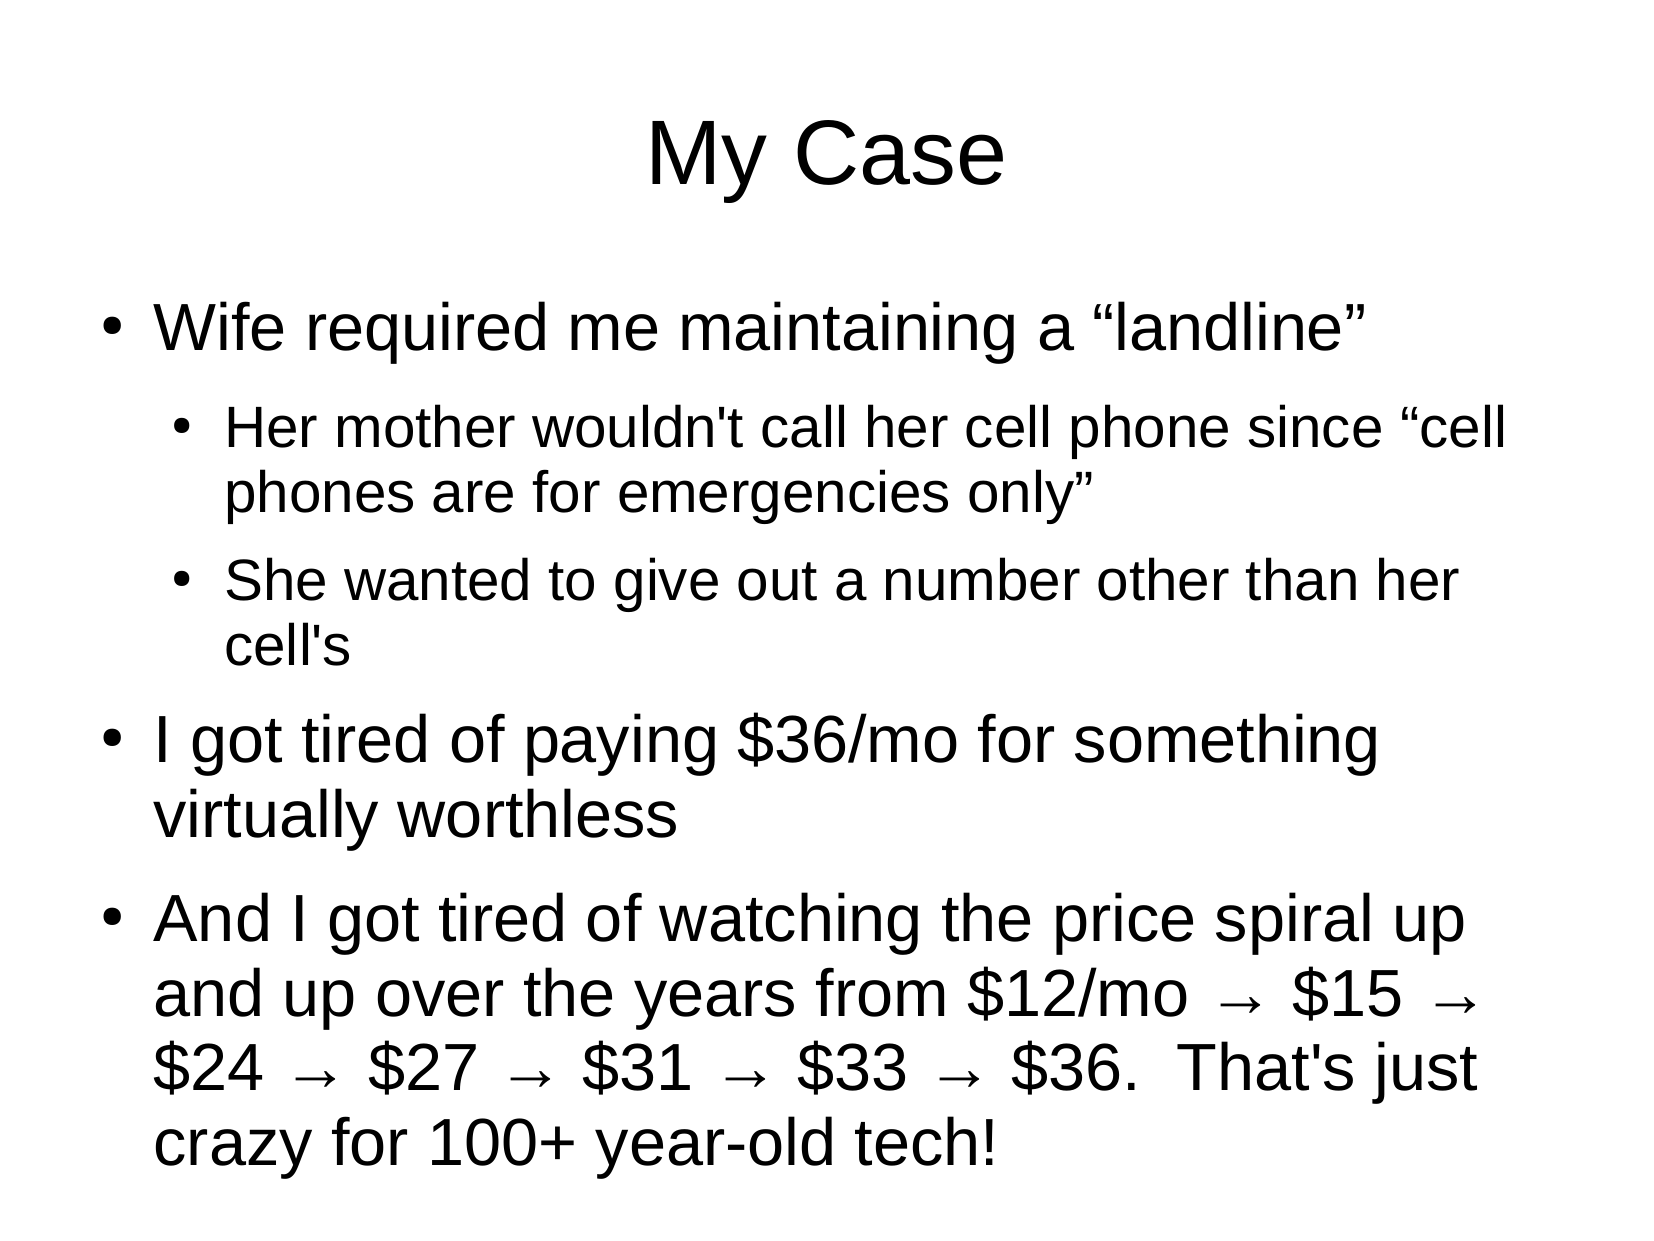

# My Case
Wife required me maintaining a “landline”
Her mother wouldn't call her cell phone since “cell phones are for emergencies only”
She wanted to give out a number other than her cell's
I got tired of paying $36/mo for something virtually worthless
And I got tired of watching the price spiral up and up over the years from $12/mo → $15 → $24 → $27 → $31 → $33 → $36. That's just crazy for 100+ year-old tech!